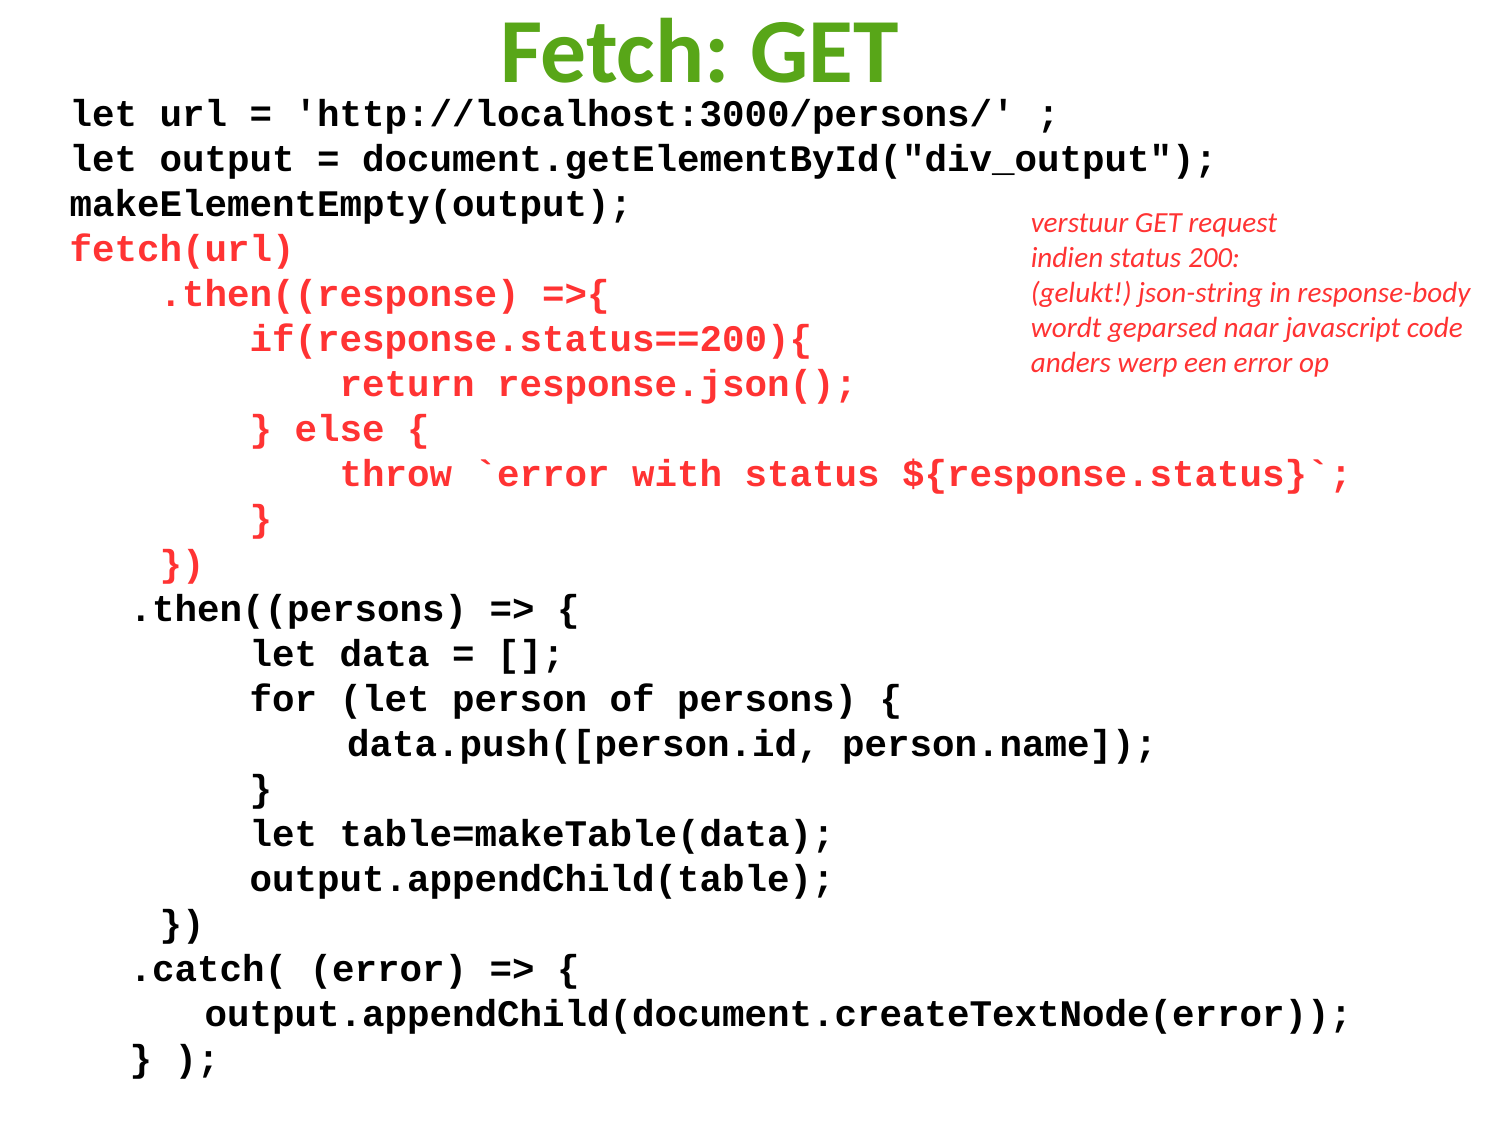

Fetch: GET
 let url = 'http://localhost:3000/persons/' ;
 let output = document.getElementById("div_output");
 makeElementEmpty(output);
 fetch(url)
 .then((response) =>{
 if(response.status==200){
 return response.json();
 } else {
 throw `error with status ${response.status}`;
 }
 })
		.then((persons) => {
 let data = [];
 for (let person of persons) {
				 data.push([person.id, person.name]);
 }
			 let table=makeTable(data);
 output.appendChild(table);
 })
		.catch( (error) => {
			output.appendChild(document.createTextNode(error));
 	} );
verstuur GET request
indien status 200:
(gelukt!) json-string in response-body wordt geparsed naar javascript code
anders werp een error op